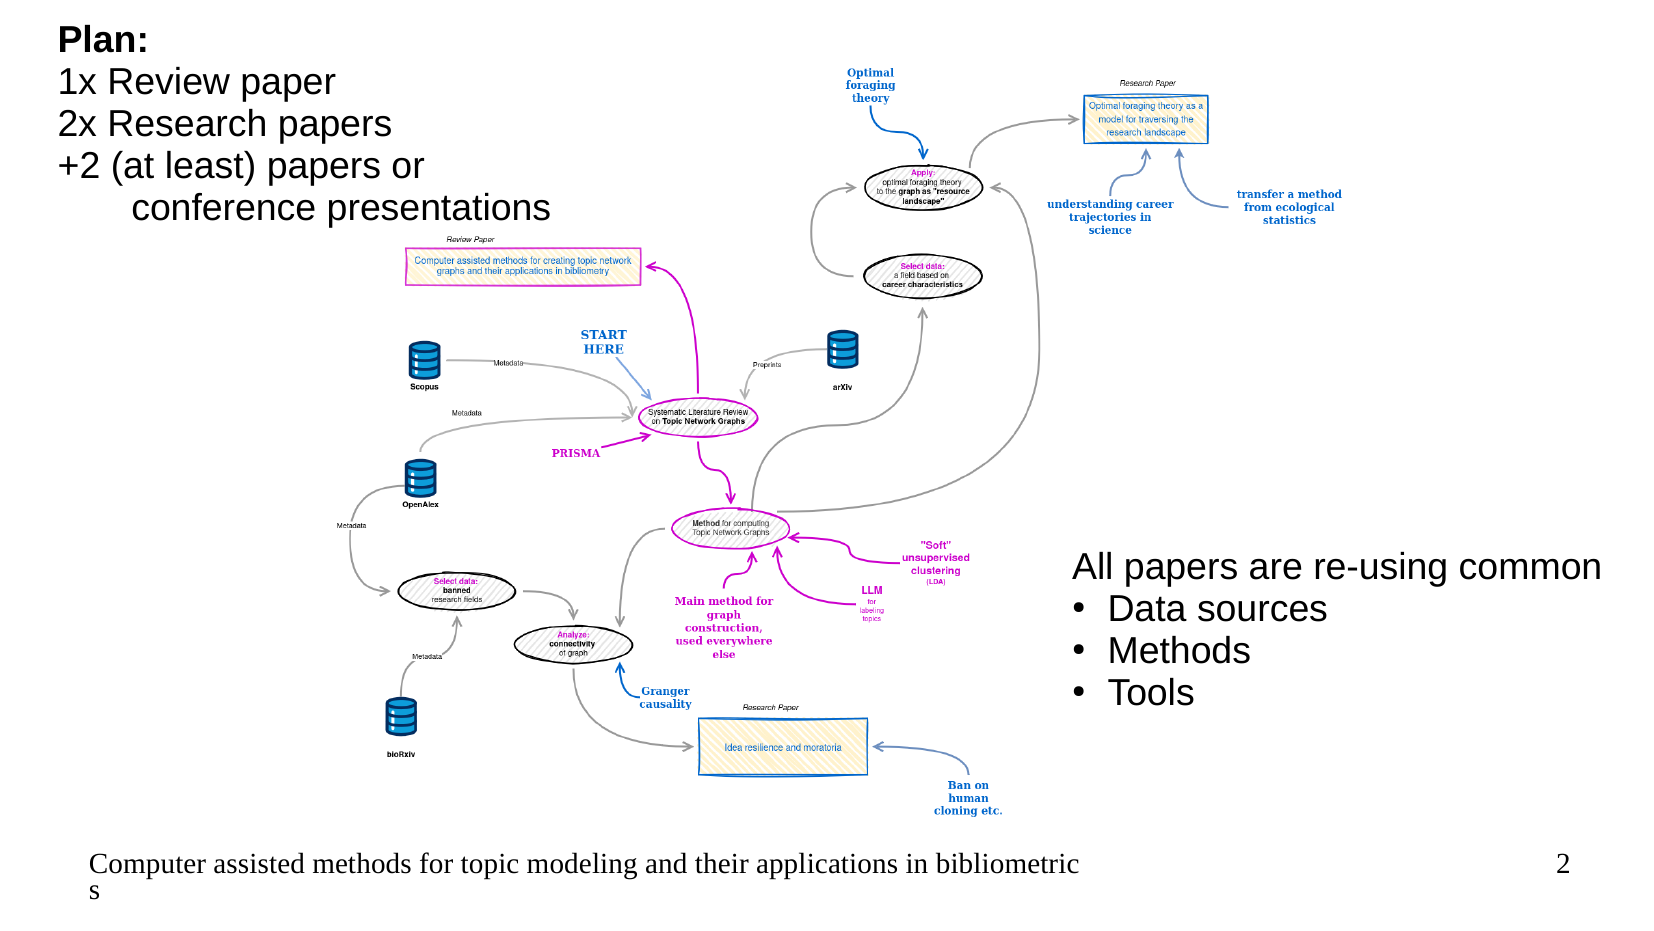

Plan:
1x Review paper
2x Research papers
+2 (at least) papers or
	conference presentations
All papers are re-using common
Data sources
Methods
Tools
Computer assisted methods for topic modeling and their applications in bibliometrics
2